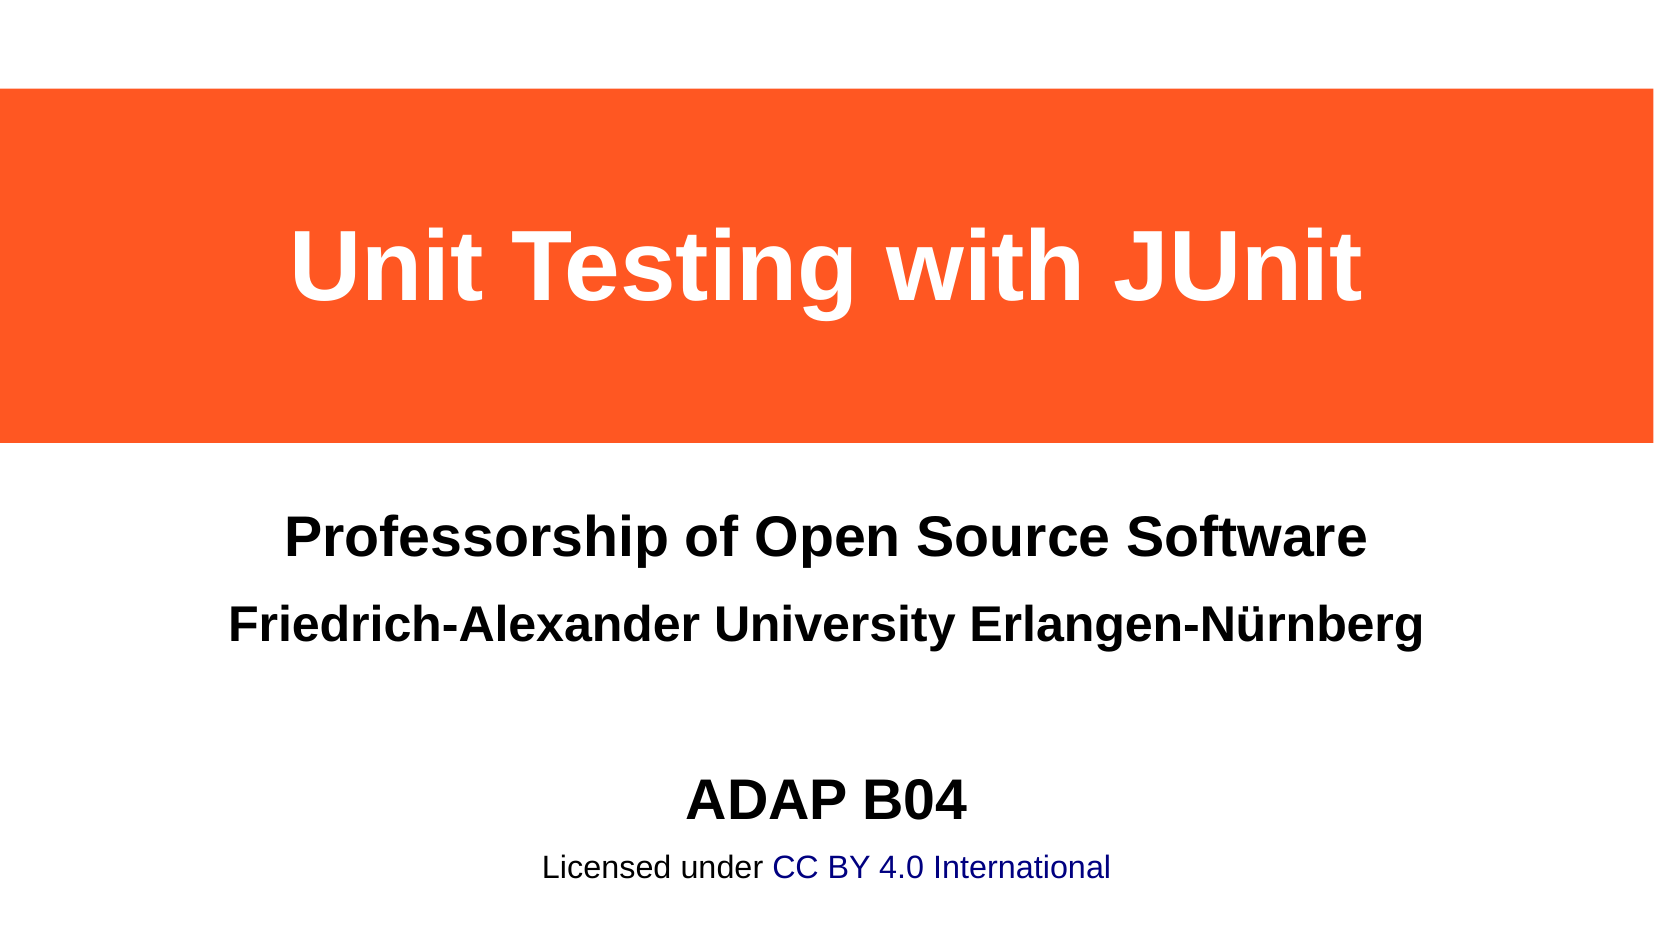

# Unit Testing with JUnit
Professorship of Open Source Software
Friedrich-Alexander University Erlangen-Nürnberg
ADAP B04
Licensed under CC BY 4.0 International